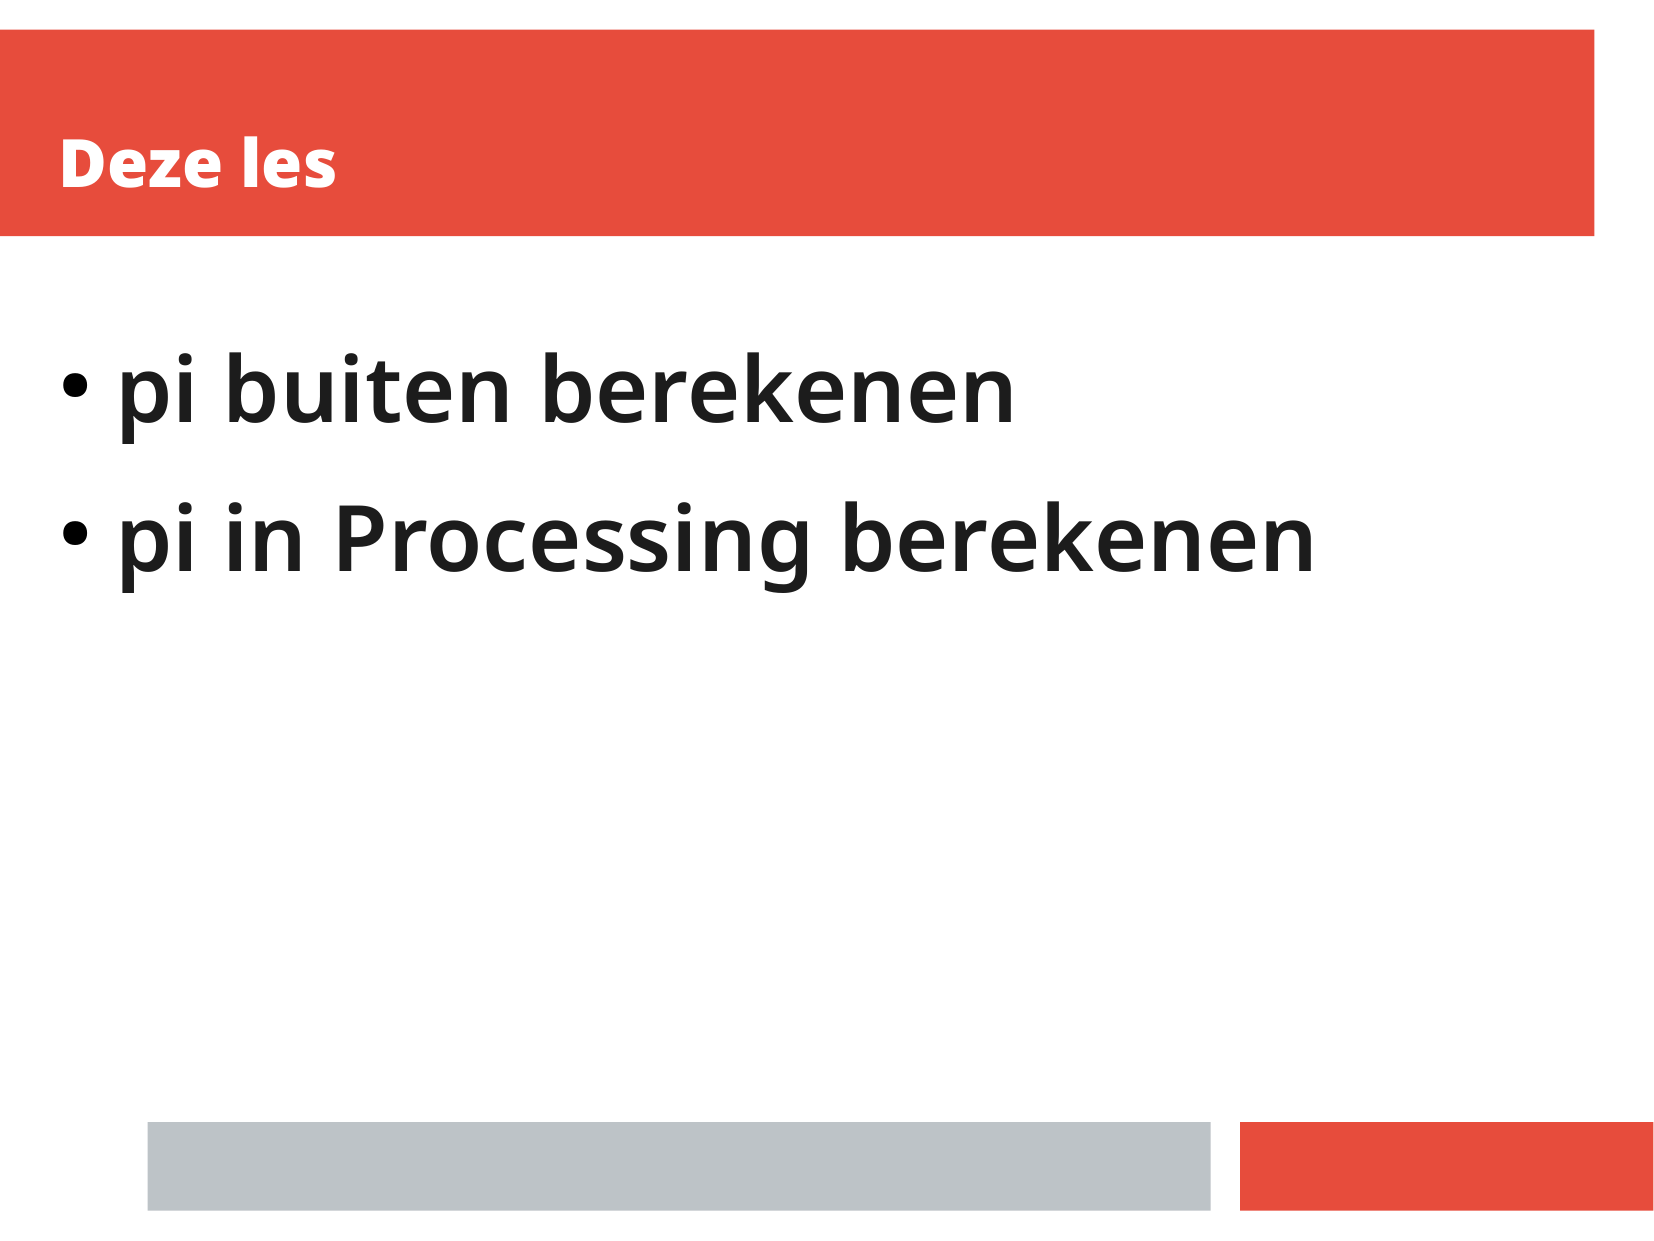

# Deze les
 pi buiten berekenen
 pi in Processing berekenen